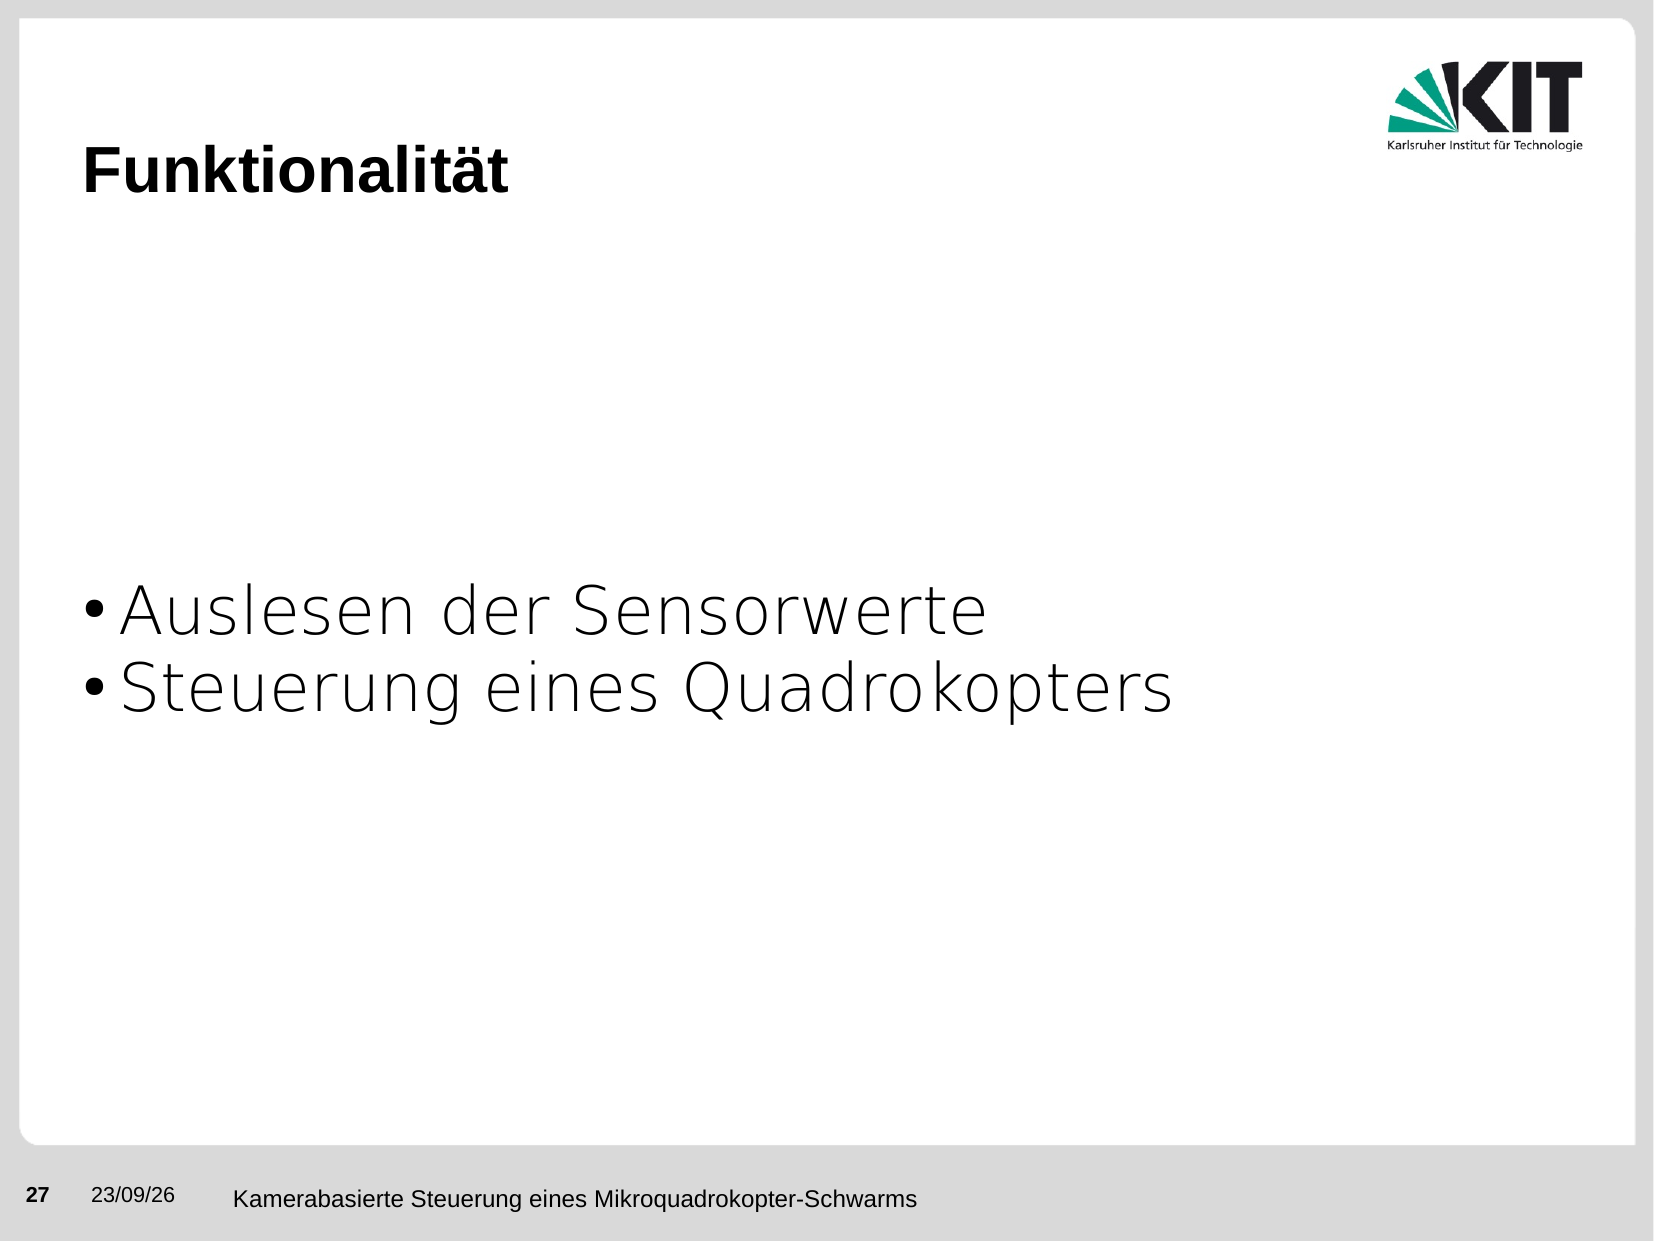

# Funktionalität
Auslesen der Sensorwerte
Steuerung eines Quadrokopters